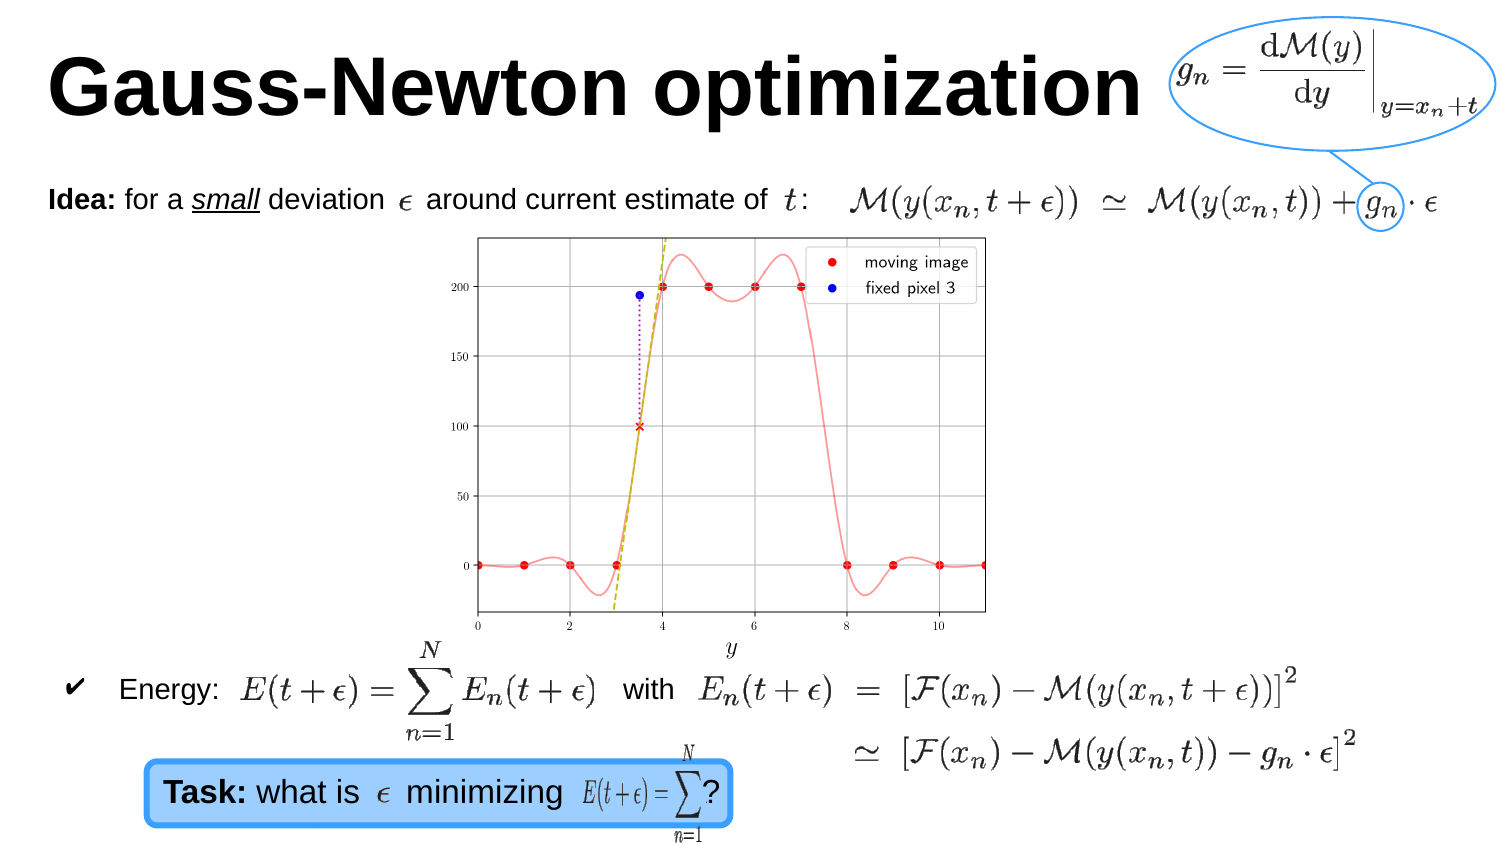

# Gauss-Newton optimization
Idea: for a small deviation around current estimate of :
Energy: with
 Task: what is minimizing ?